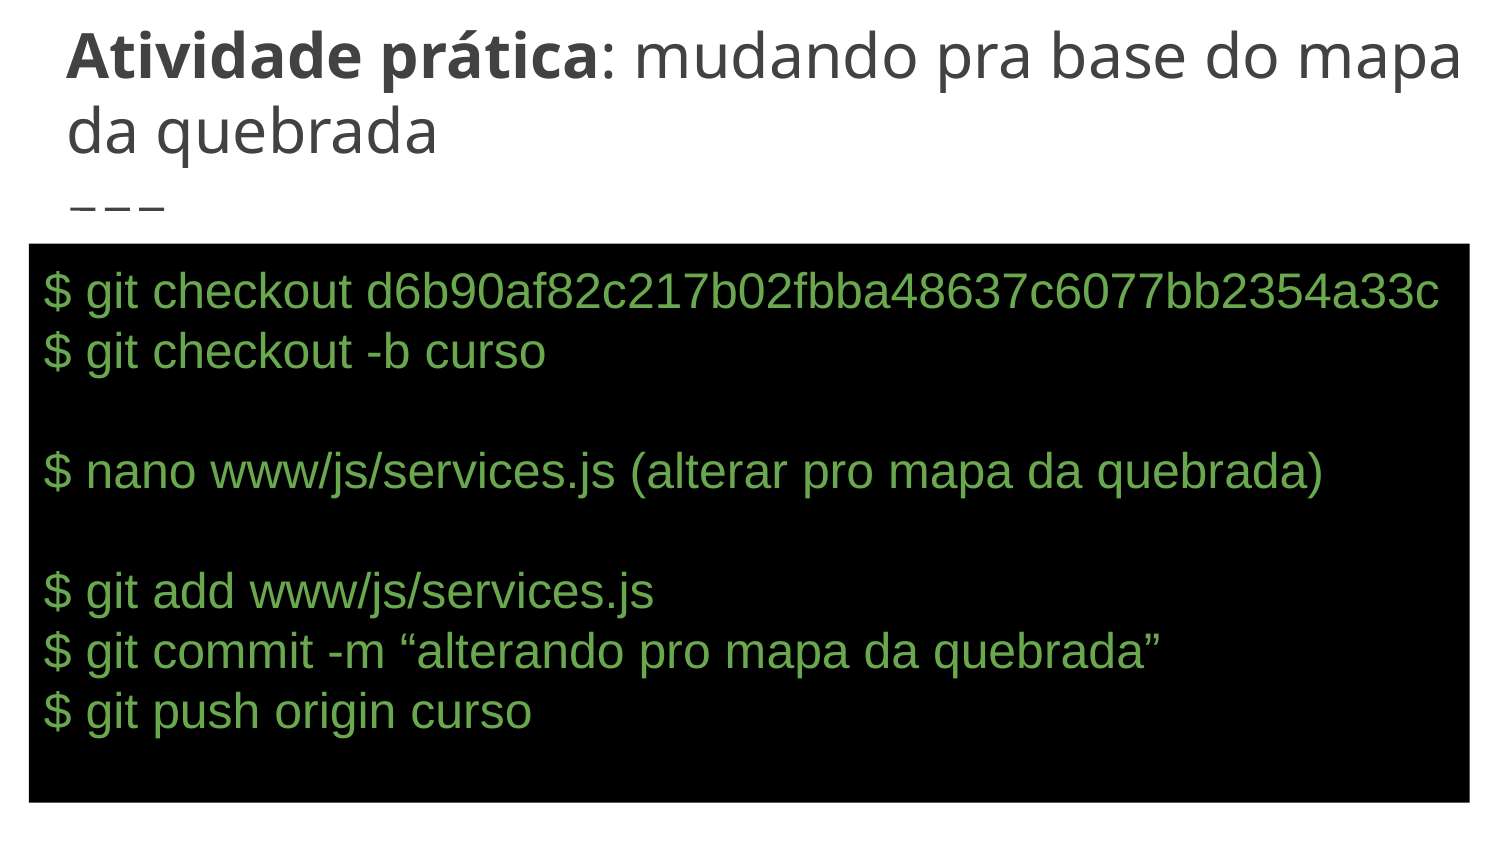

# Atividade prática: mudando pra base do mapa da quebrada
$ git checkout d6b90af82c217b02fbba48637c6077bb2354a33c
$ git checkout -b curso
$ nano www/js/services.js (alterar pro mapa da quebrada)
$ git add www/js/services.js
$ git commit -m “alterando pro mapa da quebrada”
$ git push origin curso